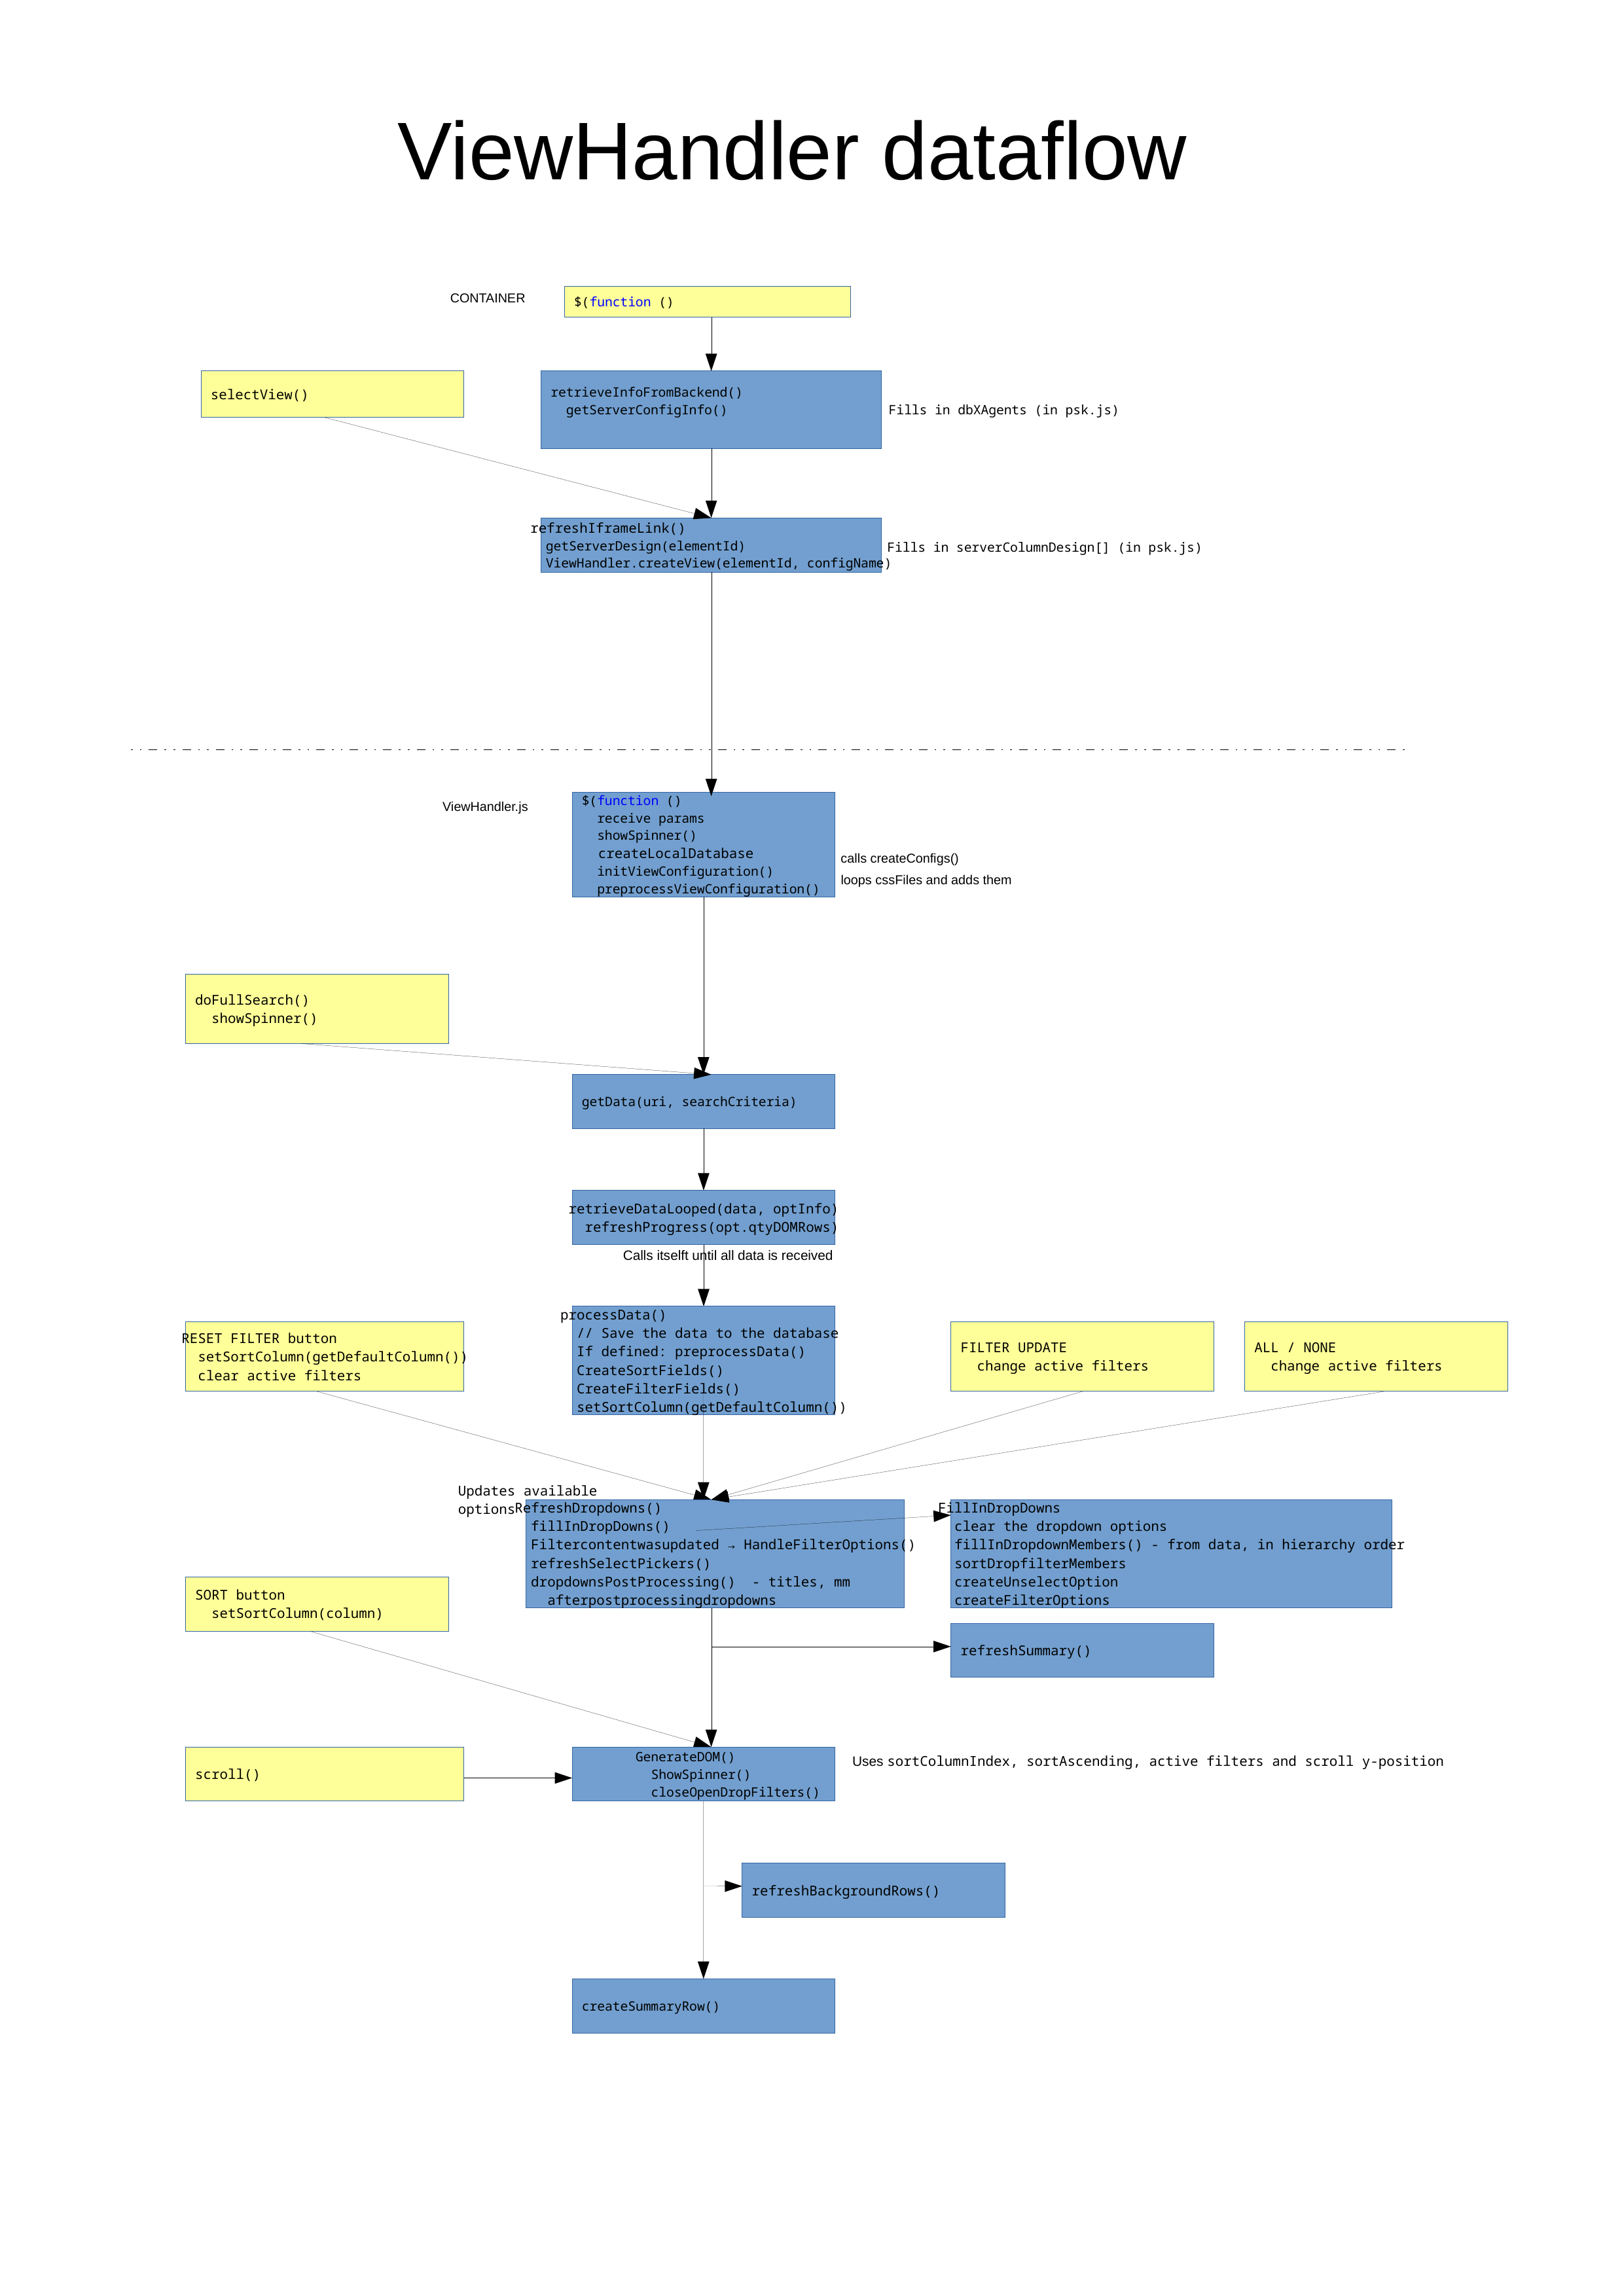

ViewHandler dataflow
CONTAINER
$(function ()
$(function ()
selectView()
retrieveInfoFromBackend()
 getServerConfigInfo()
Fills in dbXAgents (in psk.js)
refreshIframeLink()
 getServerDesign(elementId)
 ViewHandler.createView(elementId, configName)
Fills in serverColumnDesign[] (in psk.js)
$(function ()
 receive params
 showSpinner()
 createLocalDatabase
 initViewConfiguration()
 preprocessViewConfiguration()
ViewHandler.js
calls createConfigs()
loops cssFiles and adds them
doFullSearch()
 showSpinner()
getData(uri, searchCriteria)
retrieveDataLooped(data, optInfo)
 refreshProgress(opt.qtyDOMRows)
Calls itselft until all data is received
processData()
 // Save the data to the database
 If defined: preprocessData()
 CreateSortFields()
 CreateFilterFields()
 setSortColumn(getDefaultColumn())
RESET FILTER button
 setSortColumn(getDefaultColumn())
 clear active filters
FILTER UPDATE
 change active filters
ALL / NONE
 change active filters
Updates available options
RefreshDropdowns()
 fillInDropDowns()
 Filtercontentwasupdated → HandleFilterOptions()
 refreshSelectPickers()
 dropdownsPostProcessing() - titles, mm
 afterpostprocessingdropdowns
FillInDropDowns
 clear the dropdown options
 fillInDropdownMembers() - from data, in hierarchy order
 sortDropfilterMembers
 createUnselectOption
 createFilterOptions
SORT button
 setSortColumn(column)
refreshSummary()
scroll()
 GenerateDOM()
 ShowSpinner()
 closeOpenDropFilters()
Uses sortColumnIndex, sortAscending, active filters and scroll y-position
refreshBackgroundRows()
createSummaryRow()